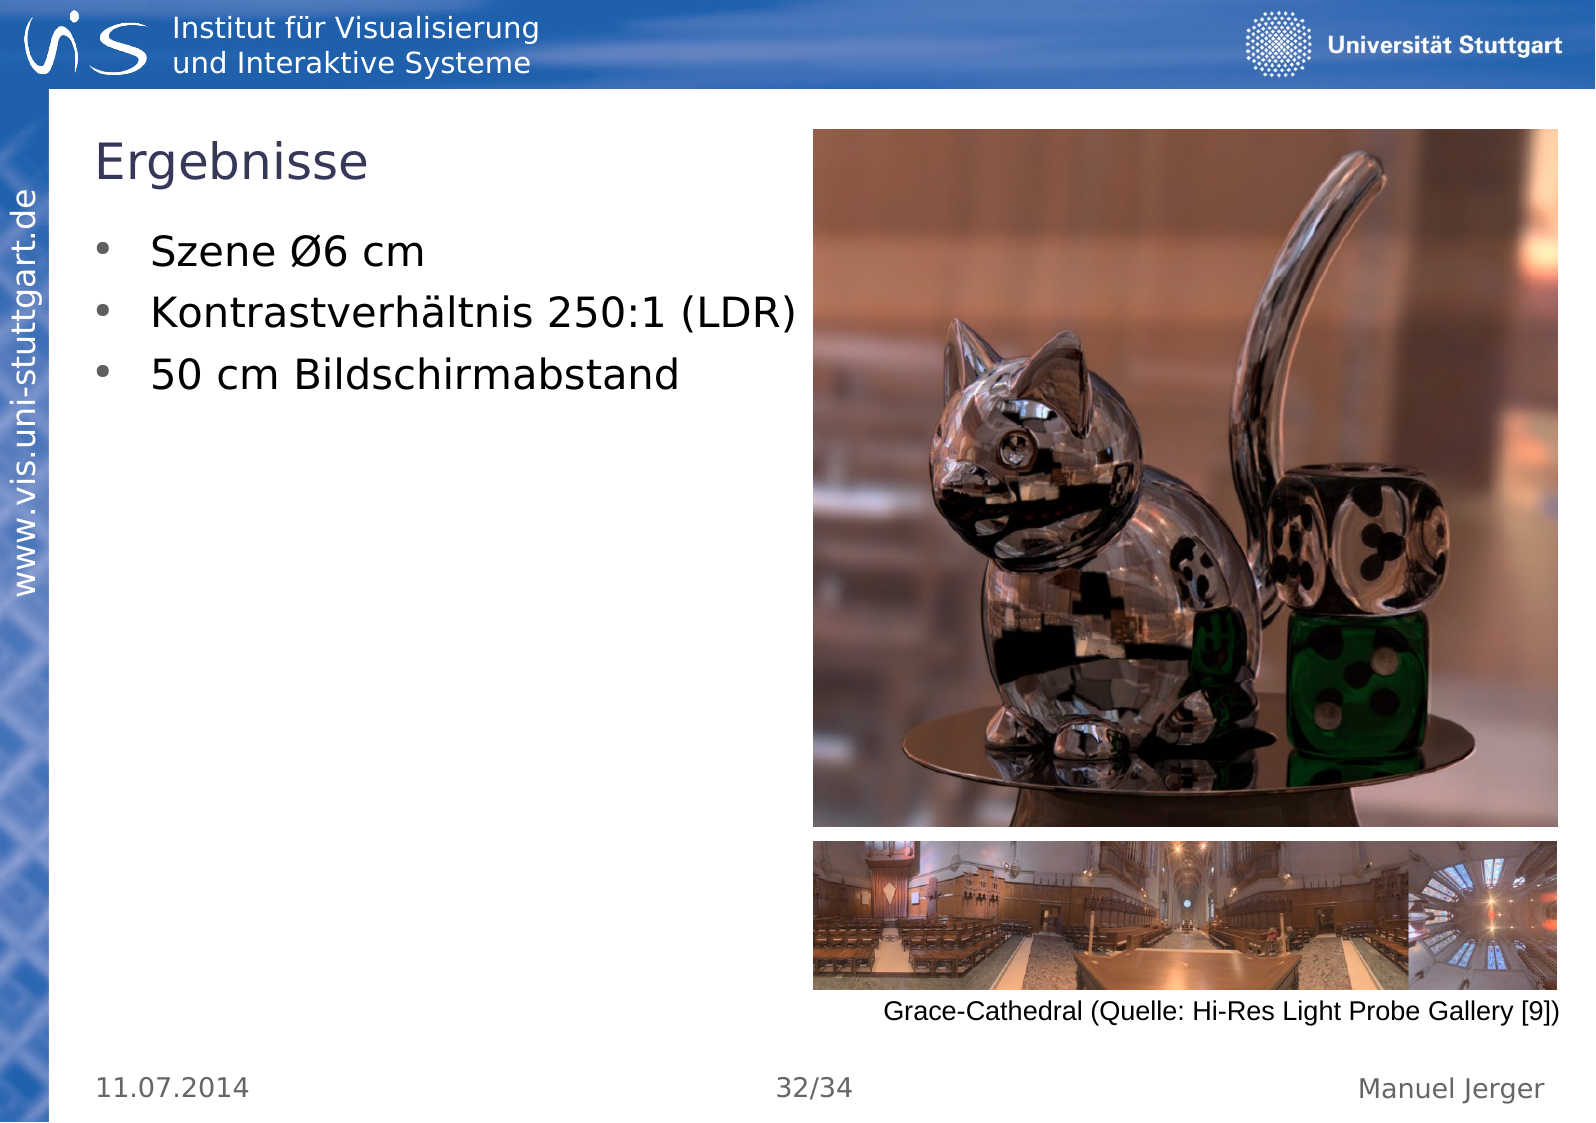

# Ergebnisse
Szene Ø6 cm
Kontrastverhältnis 250:1 (LDR)
50 cm Bildschirmabstand
Grace-Cathedral (Quelle: Hi-Res Light Probe Gallery [9])